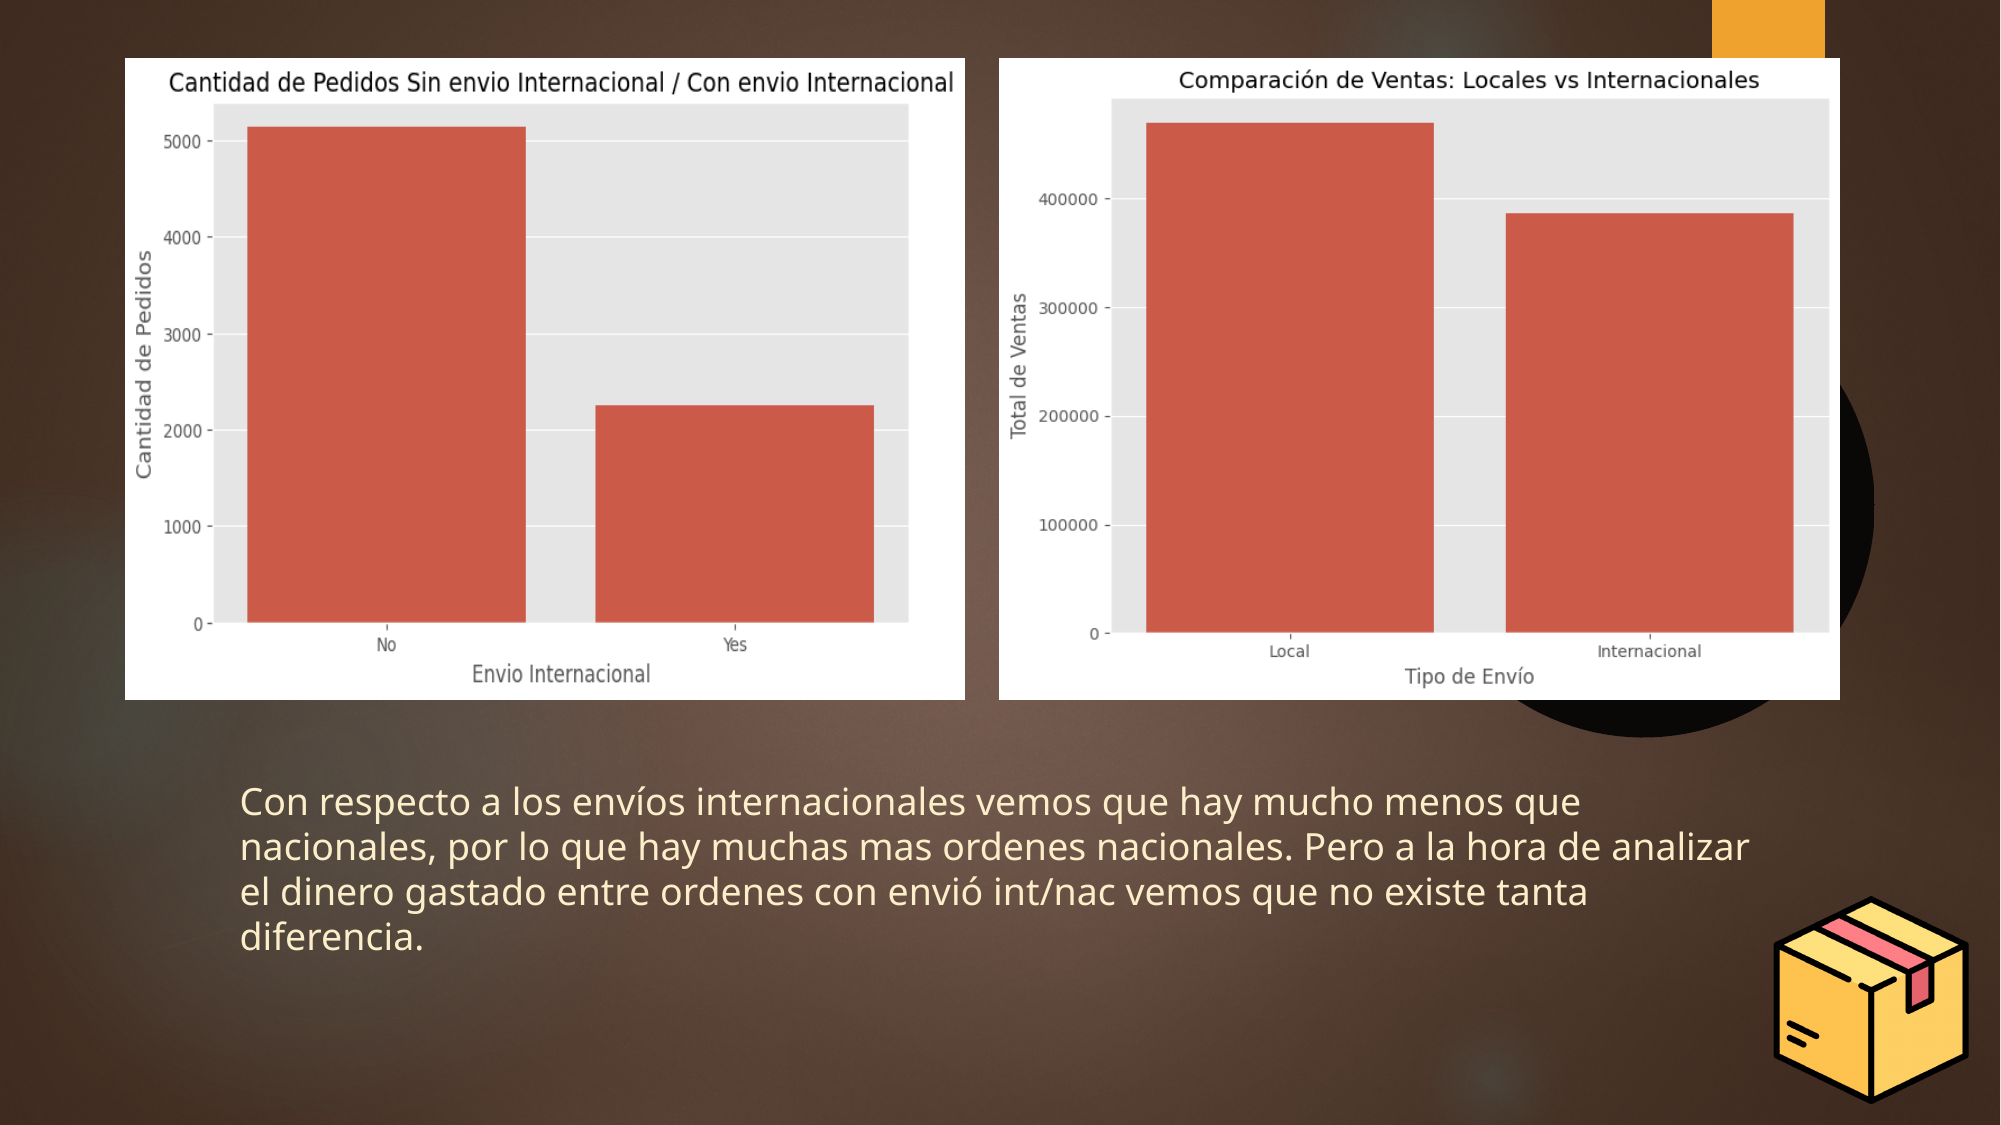

# Con respecto a los envíos internacionales vemos que hay mucho menos que nacionales, por lo que hay muchas mas ordenes nacionales. Pero a la hora de analizar el dinero gastado entre ordenes con envió int/nac vemos que no existe tanta diferencia.